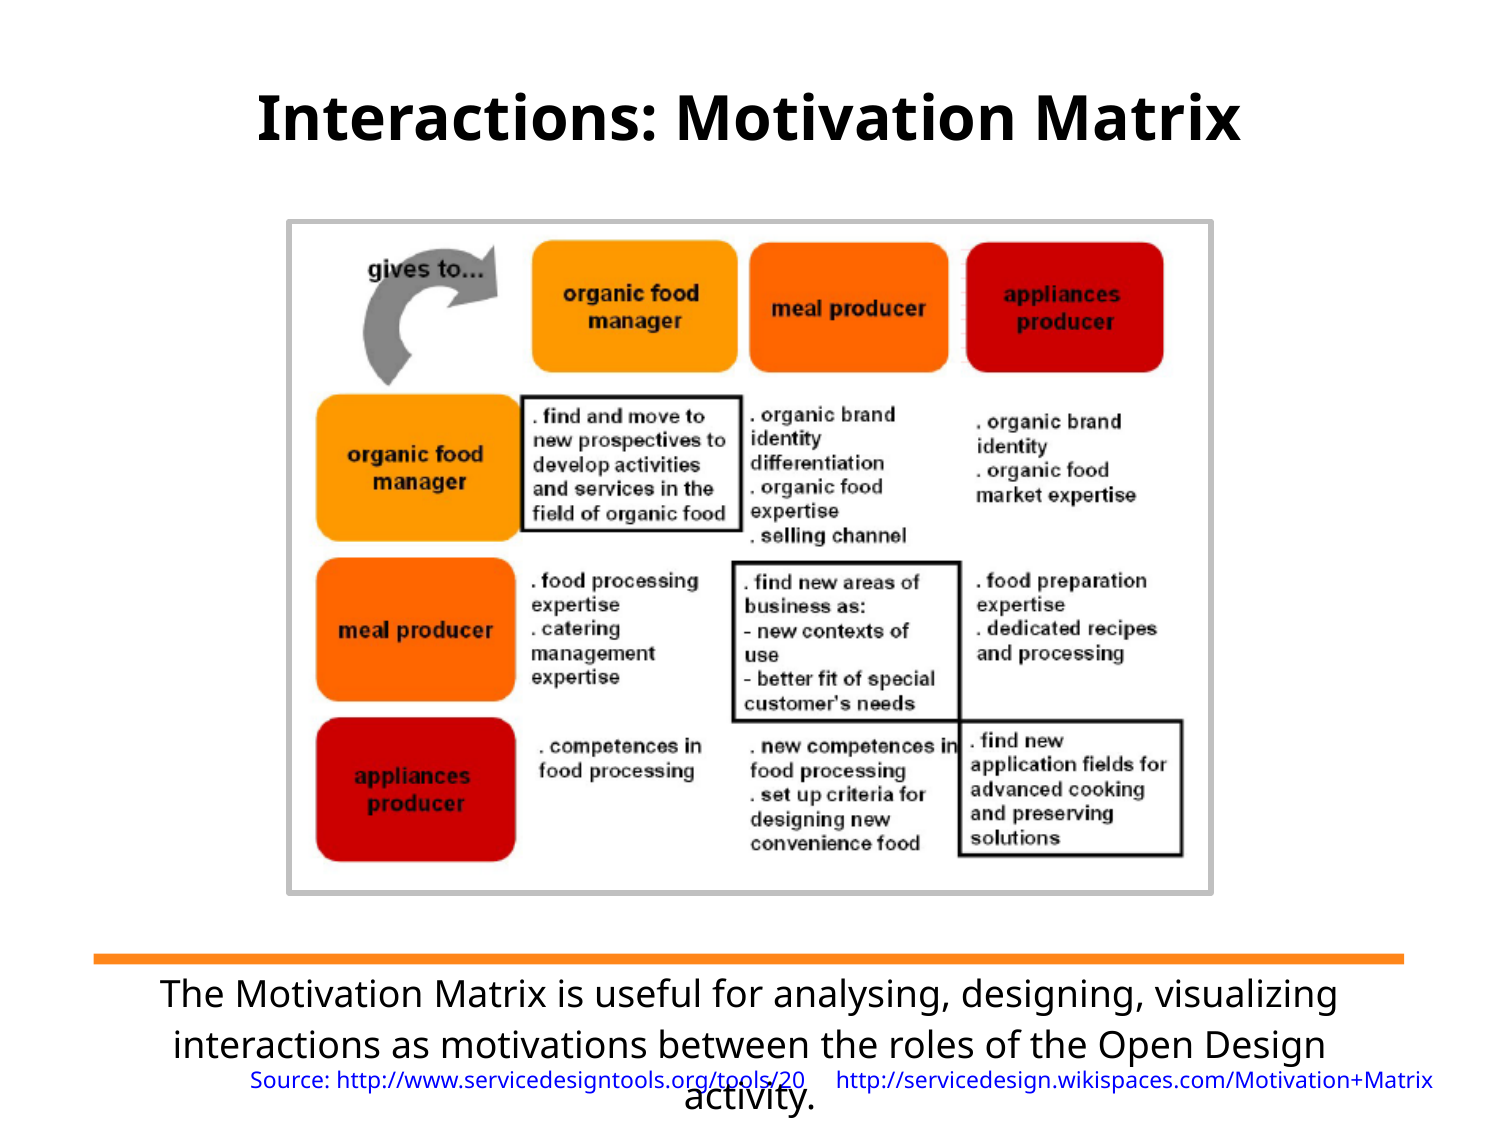

# Interactions: Motivation Matrix
The Motivation Matrix is useful for analysing, designing, visualizing interactions as motivations between the roles of the Open Design activity.
Source: http://www.servicedesigntools.org/tools/20 http://servicedesign.wikispaces.com/Motivation+Matrix